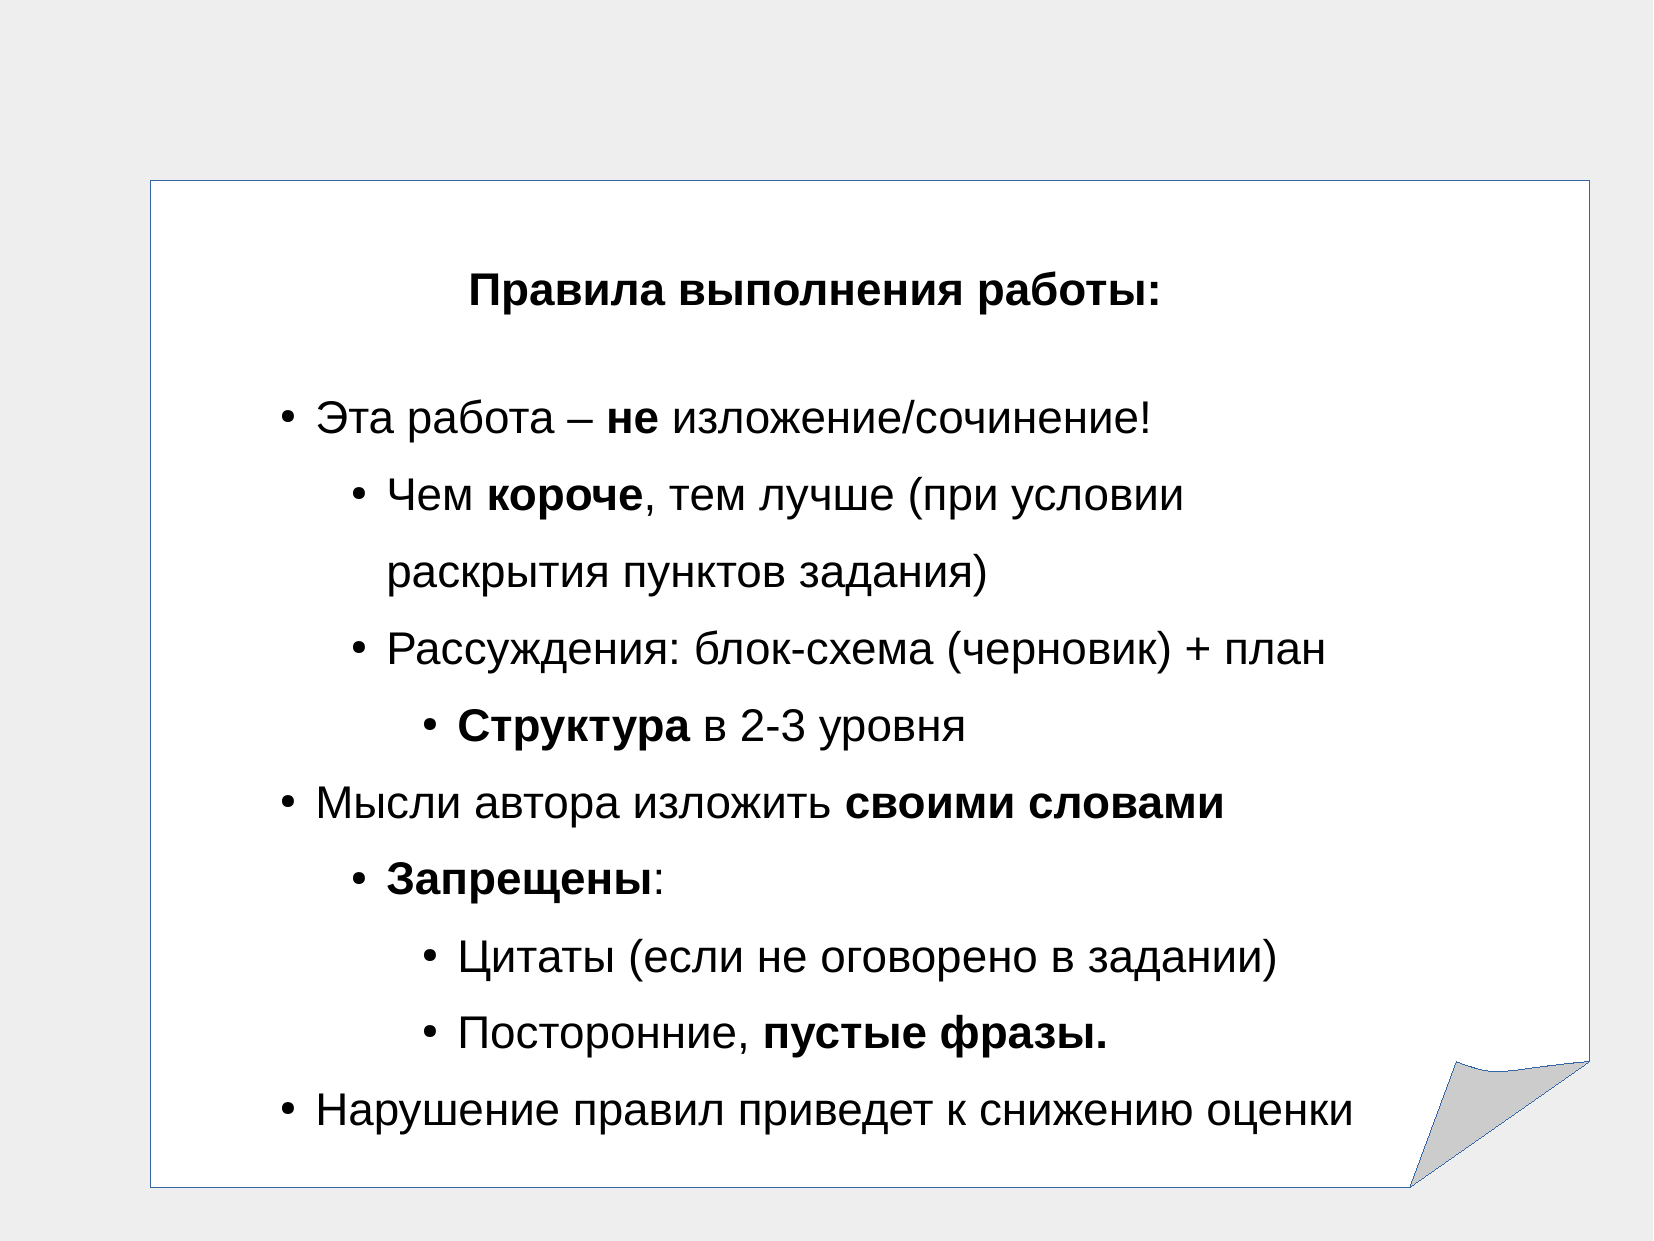

# Правила выполнения работы:
Эта работа – не изложение/сочинение!
Чем короче, тем лучше (при условии раскрытия пунктов задания)
Рассуждения: блок-схема (черновик) + план
Структура в 2-3 уровня
Мысли автора изложить своими словами
Запрещены:
Цитаты (если не оговорено в задании)
Посторонние, пустые фразы.
Нарушение правил приведет к снижению оценки